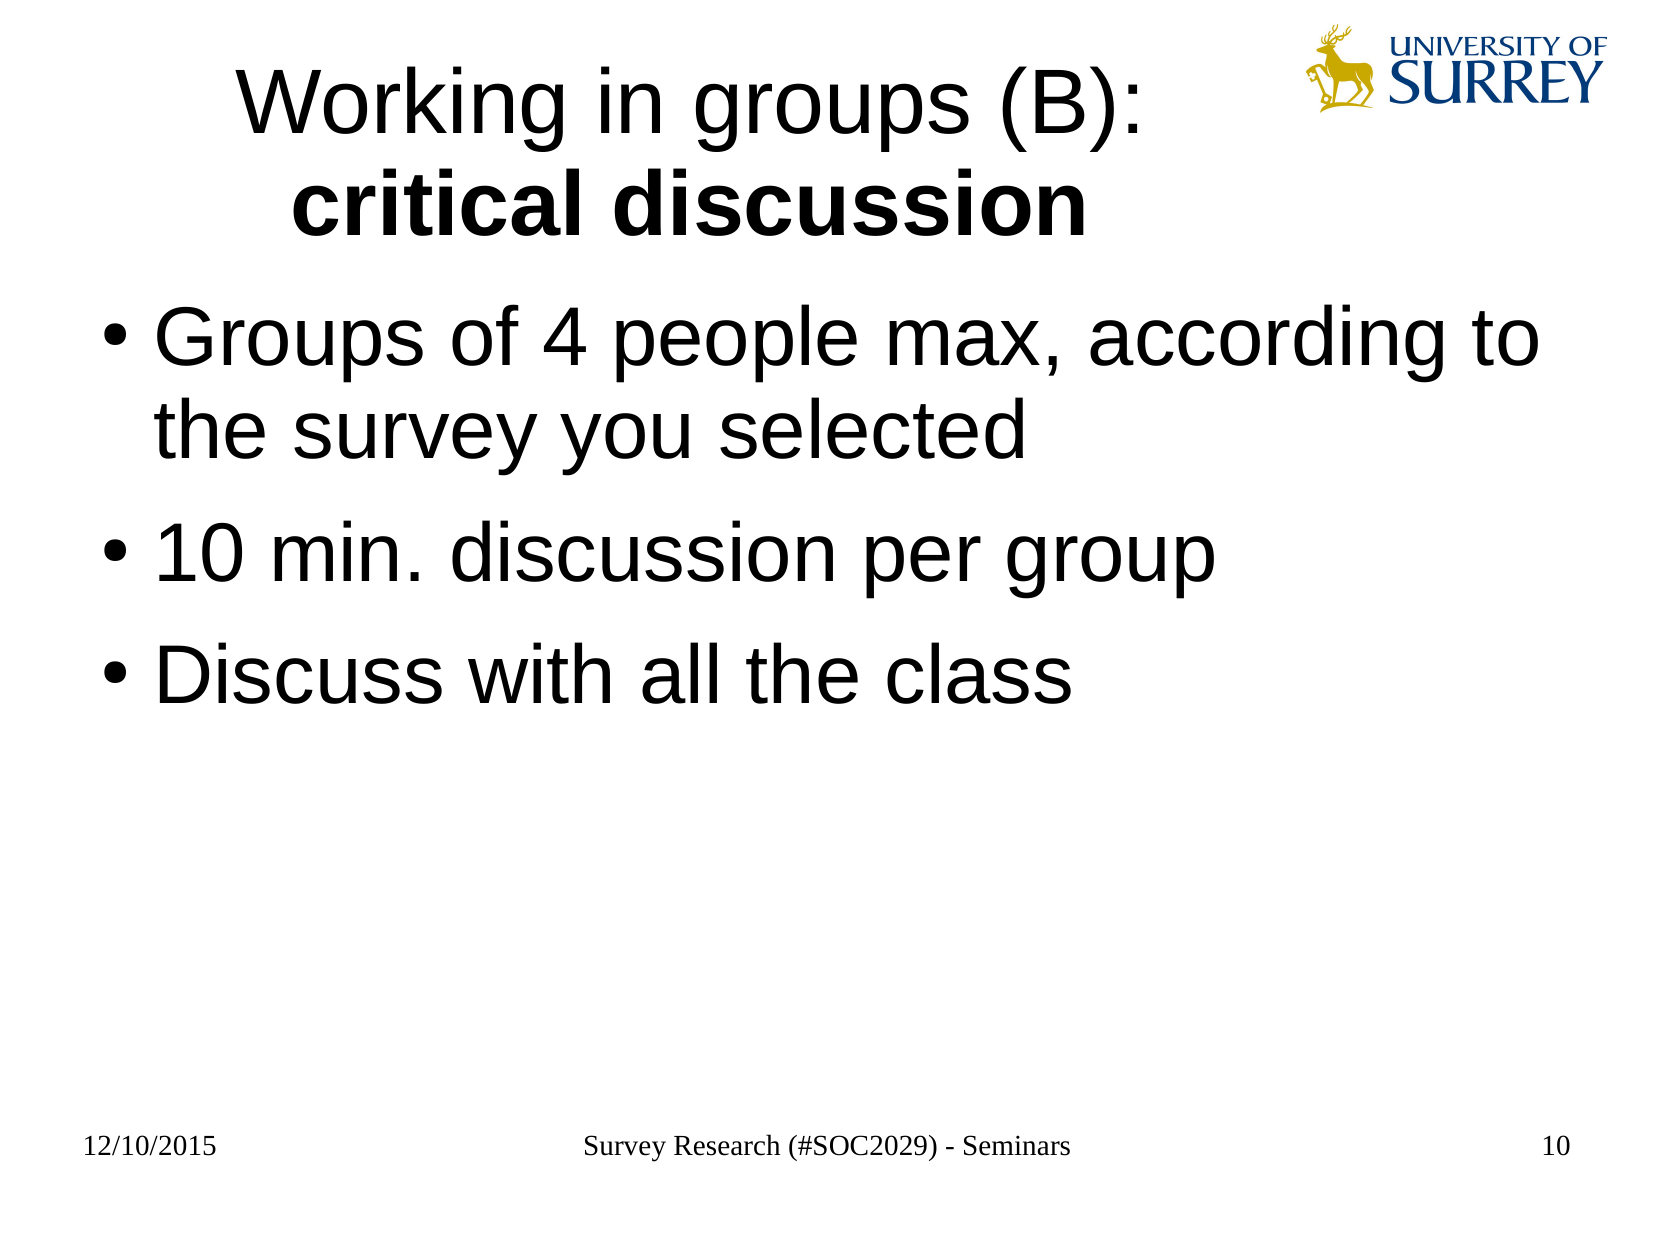

# Working in groups (B): critical discussion
Groups of 4 people max, according to the survey you selected
10 min. discussion per group
Discuss with all the class
05/10/2015
10